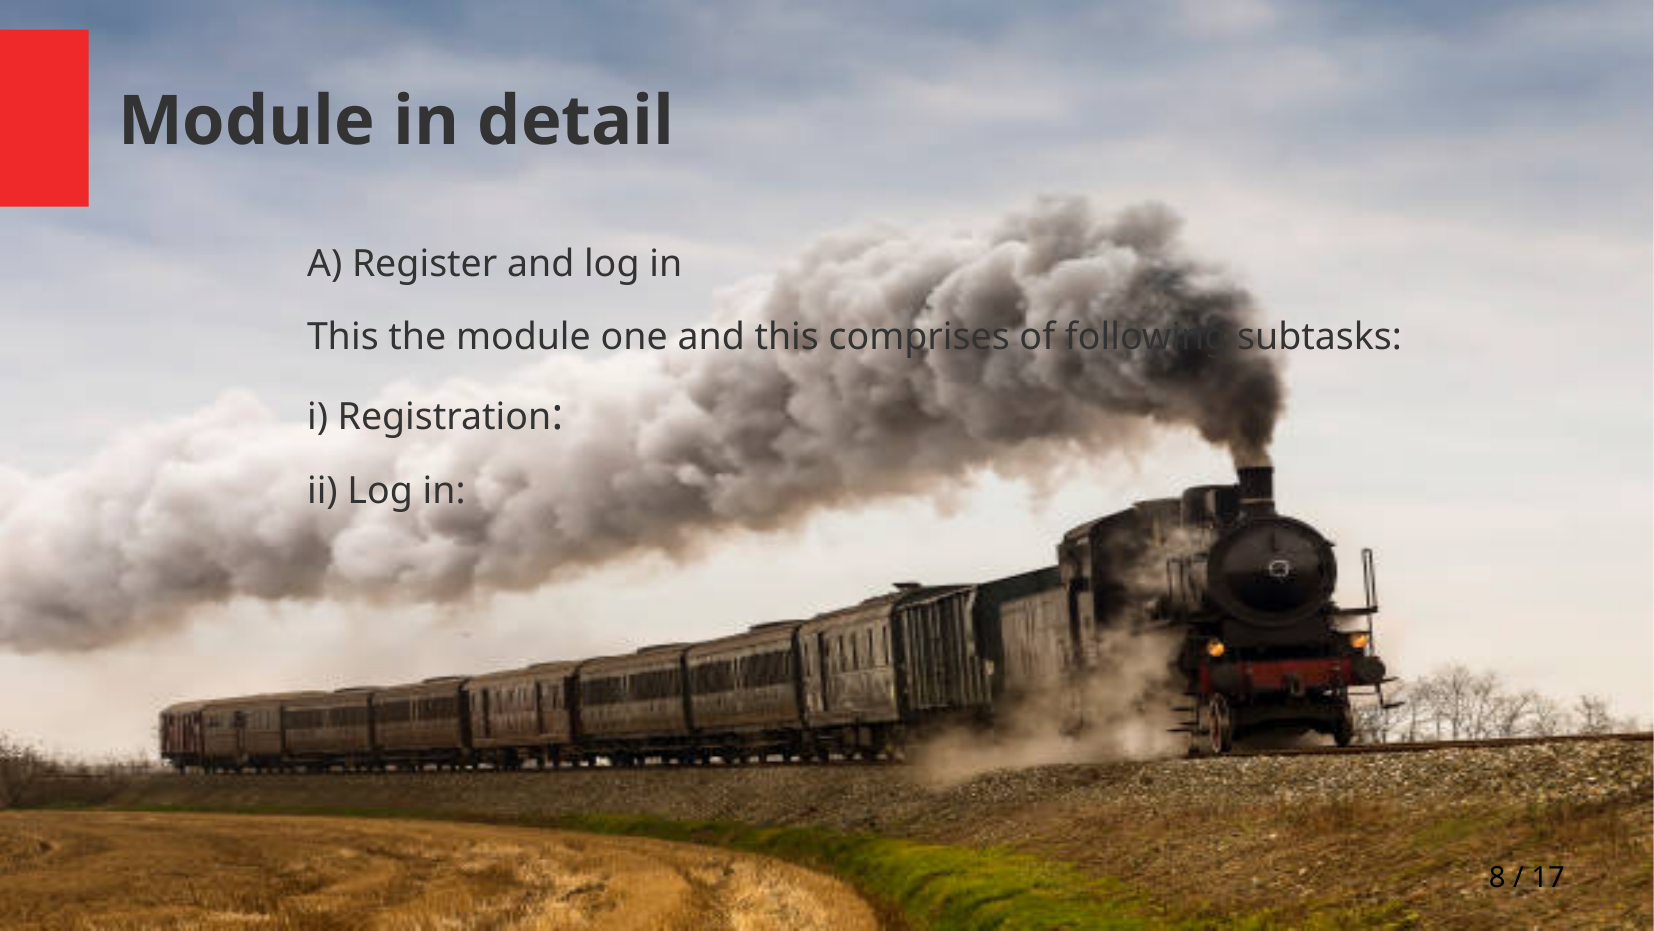

# Module in detail
A) Register and log in
This the module one and this comprises of following subtasks:
i) Registration:
ii) Log in:
8